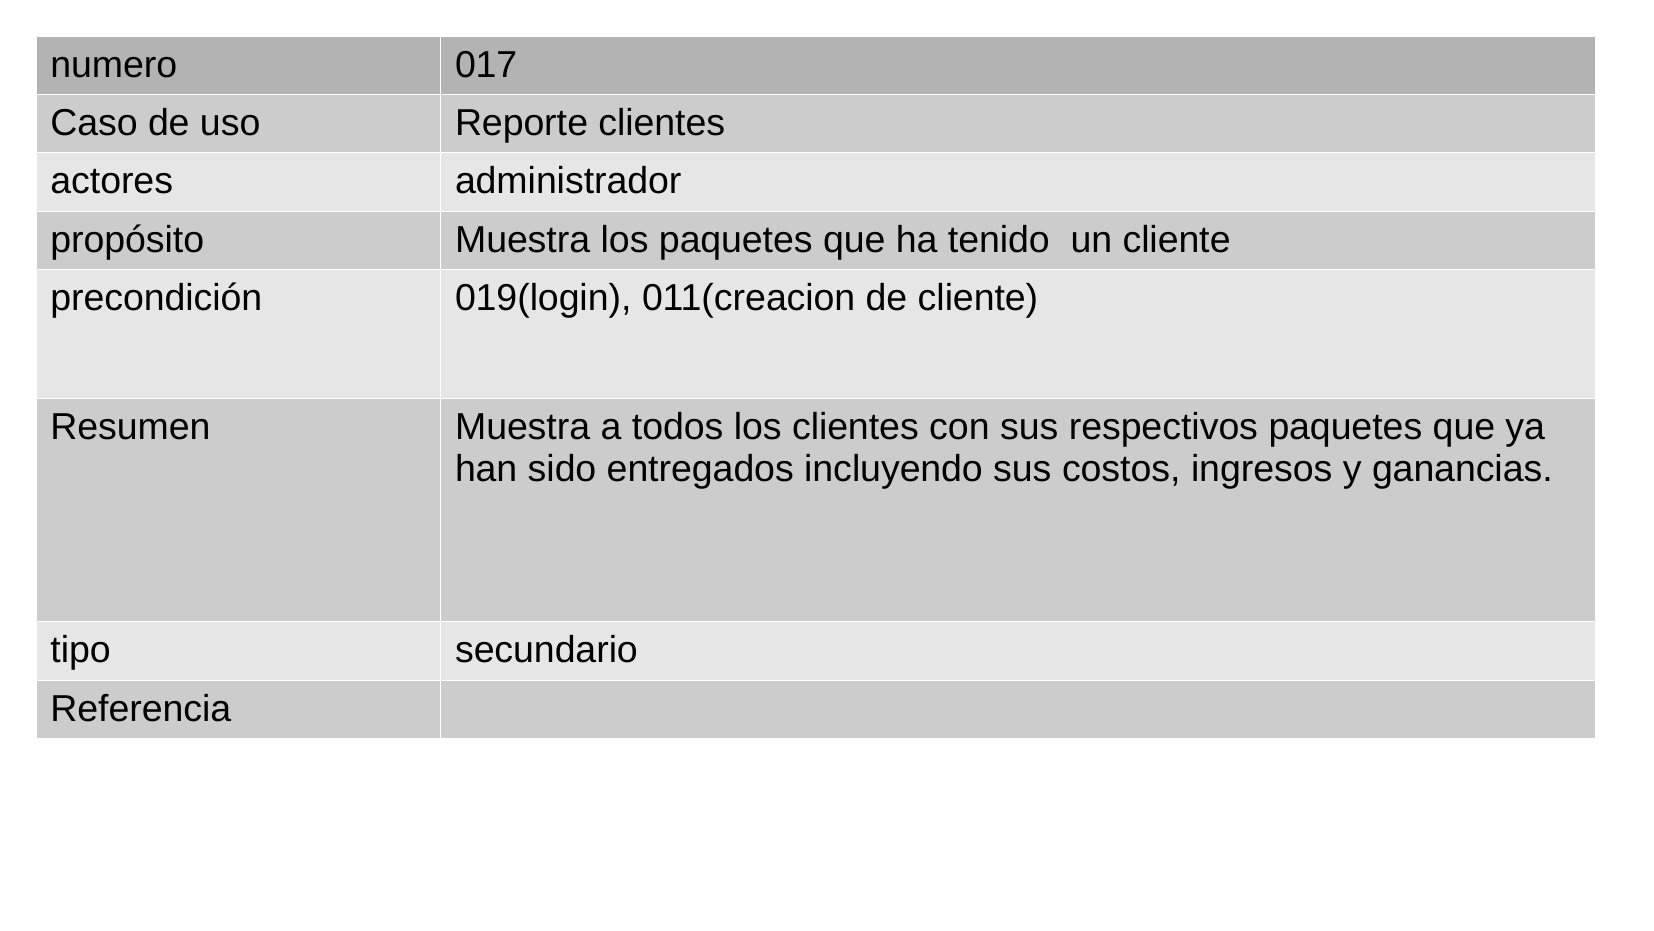

| numero | 017 |
| --- | --- |
| Caso de uso | Reporte clientes |
| actores | administrador |
| propósito | Muestra los paquetes que ha tenido un cliente |
| precondición | 019(login), 011(creacion de cliente) |
| Resumen | Muestra a todos los clientes con sus respectivos paquetes que ya han sido entregados incluyendo sus costos, ingresos y ganancias. |
| tipo | secundario |
| Referencia | |